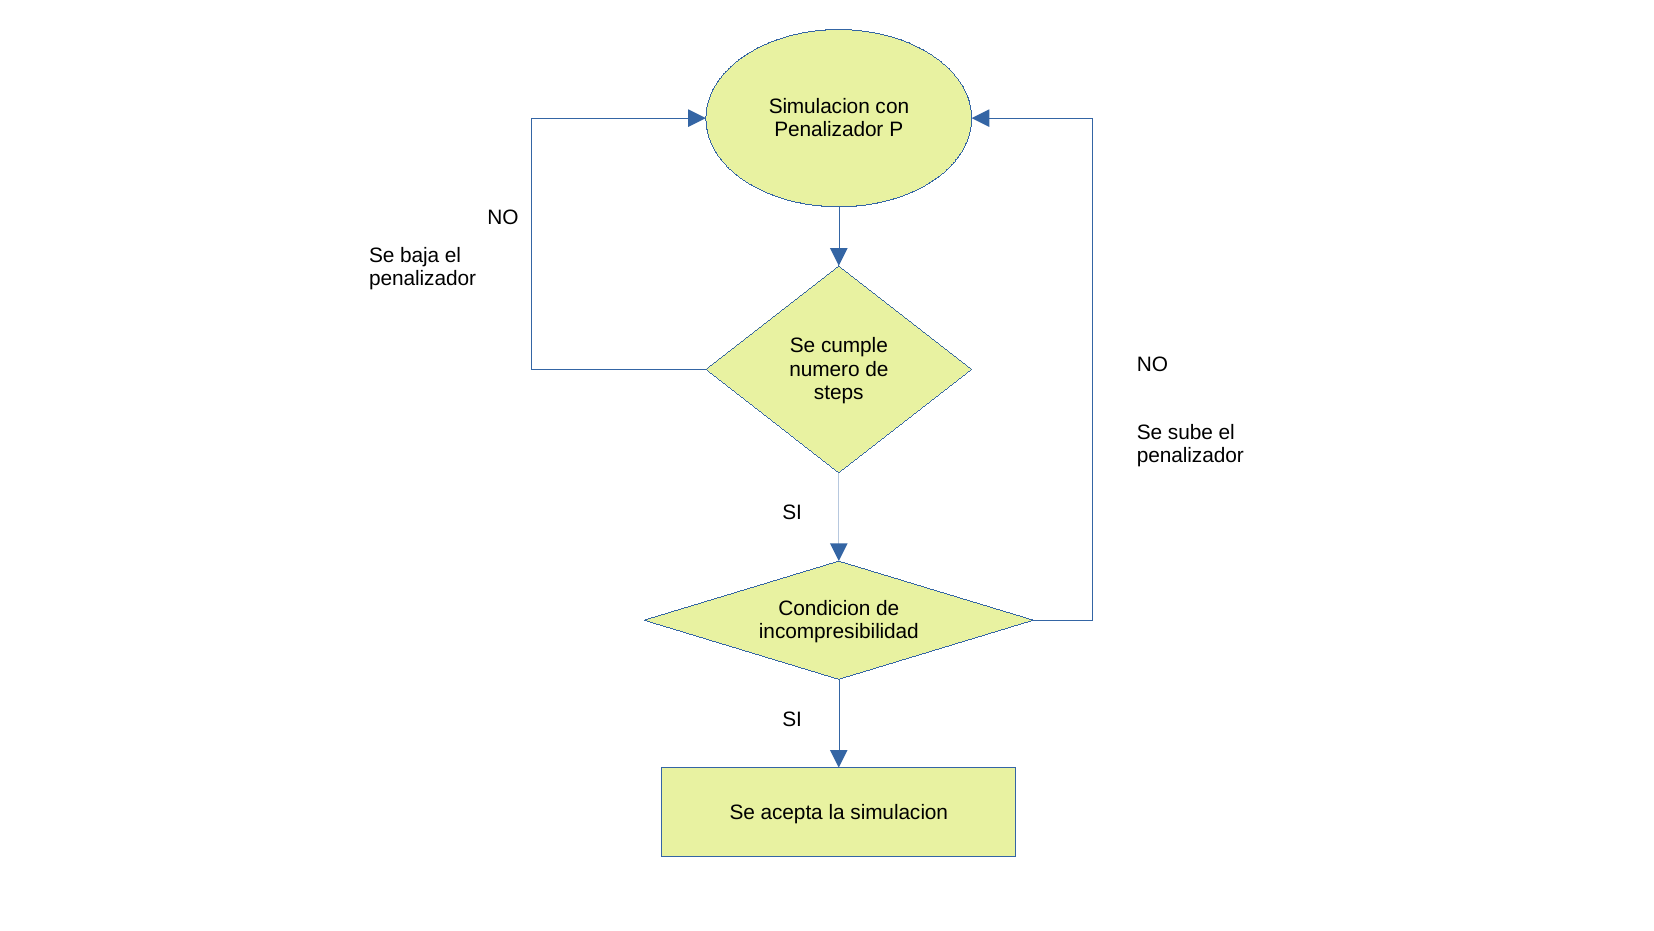

Simulacion con Penalizador P
NO
Se baja el penalizador
Se cumple numero de steps
NO
Se sube el penalizador
SI
Condicion de incompresibilidad
SI
Se acepta la simulacion